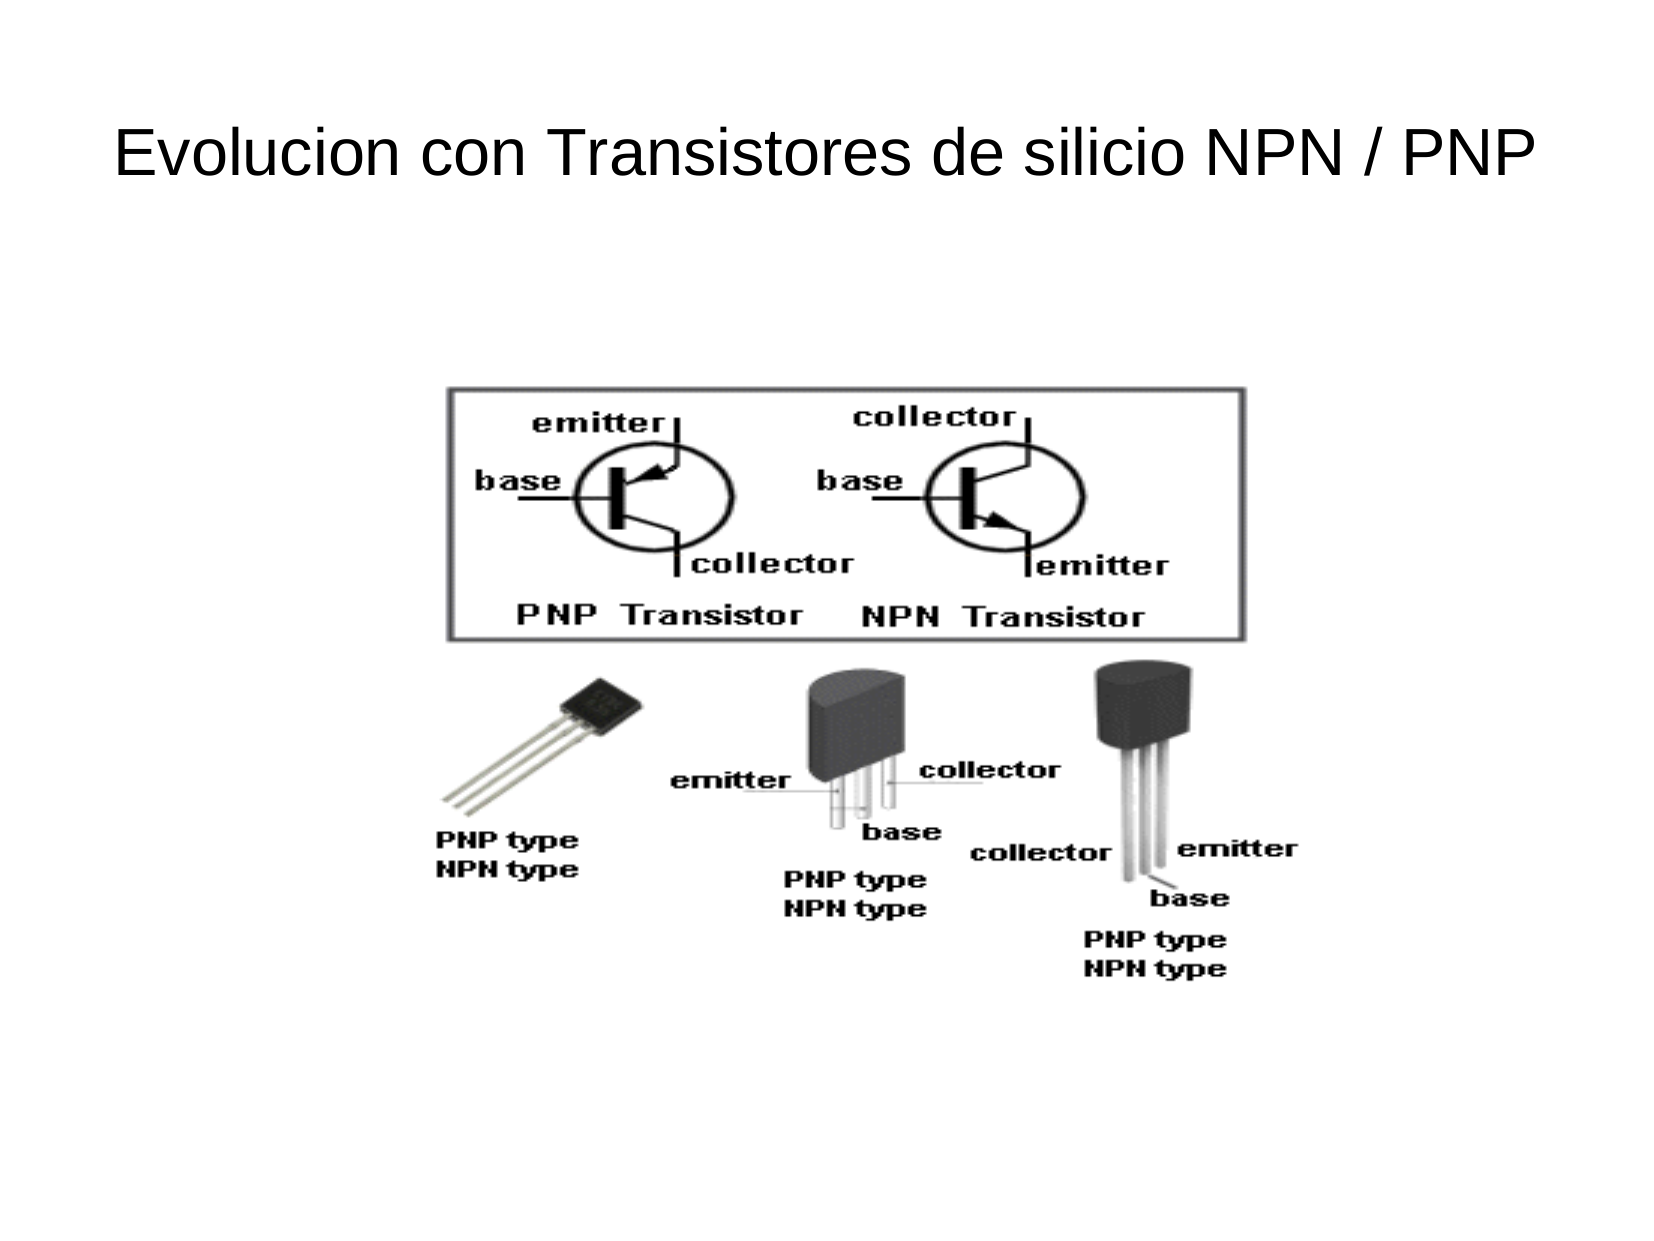

# Evolucion con Transistores de silicio NPN / PNP